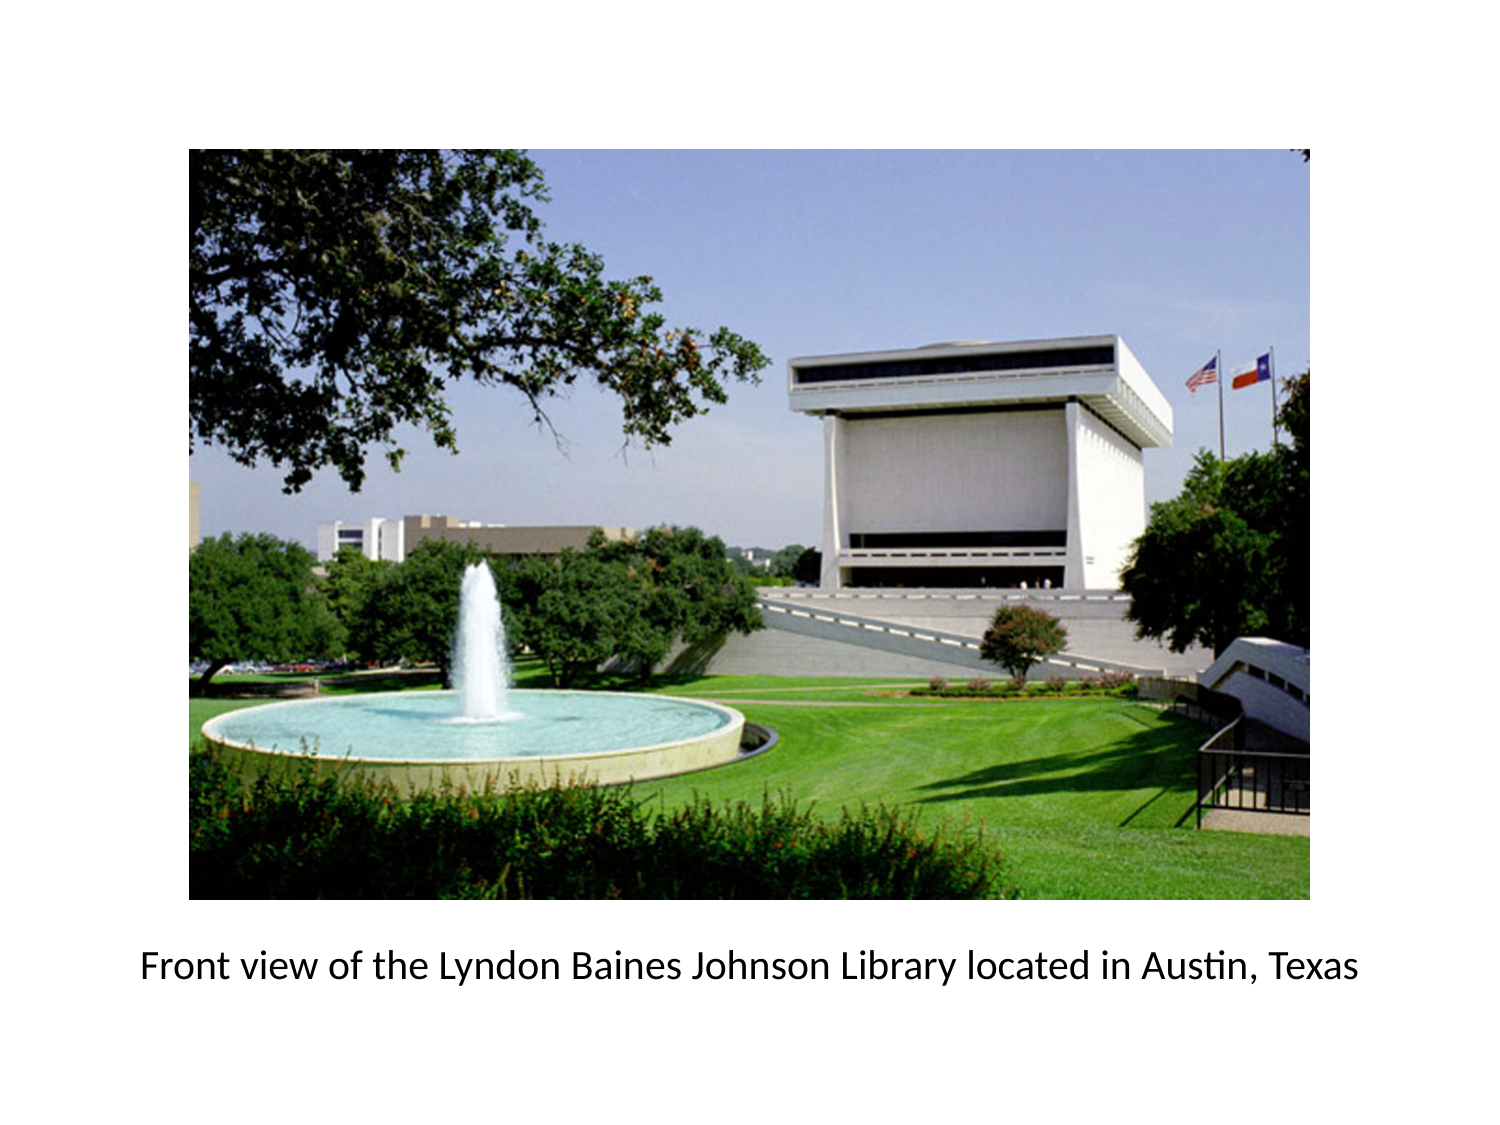

Front view of the Lyndon Baines Johnson Library located in Austin, Texas